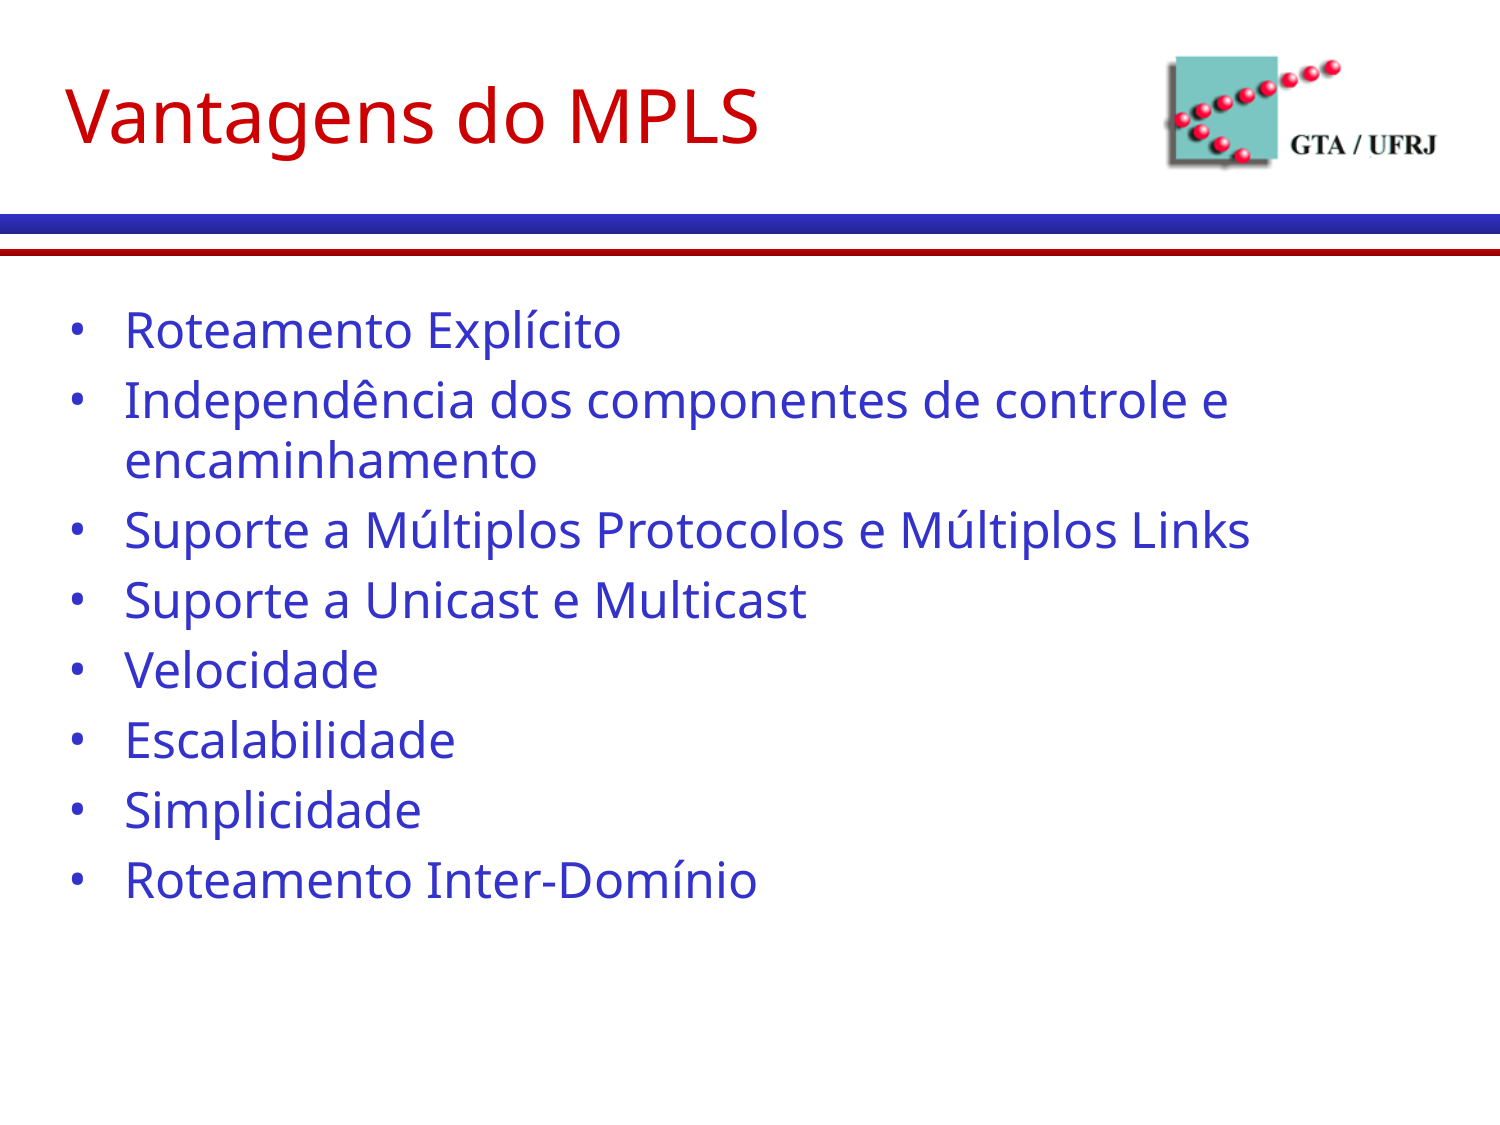

# Vantagens do MPLS
Roteamento Explícito
Independência dos componentes de controle e encaminhamento
Suporte a Múltiplos Protocolos e Múltiplos Links
Suporte a Unicast e Multicast
Velocidade
Escalabilidade
Simplicidade
Roteamento Inter-Domínio